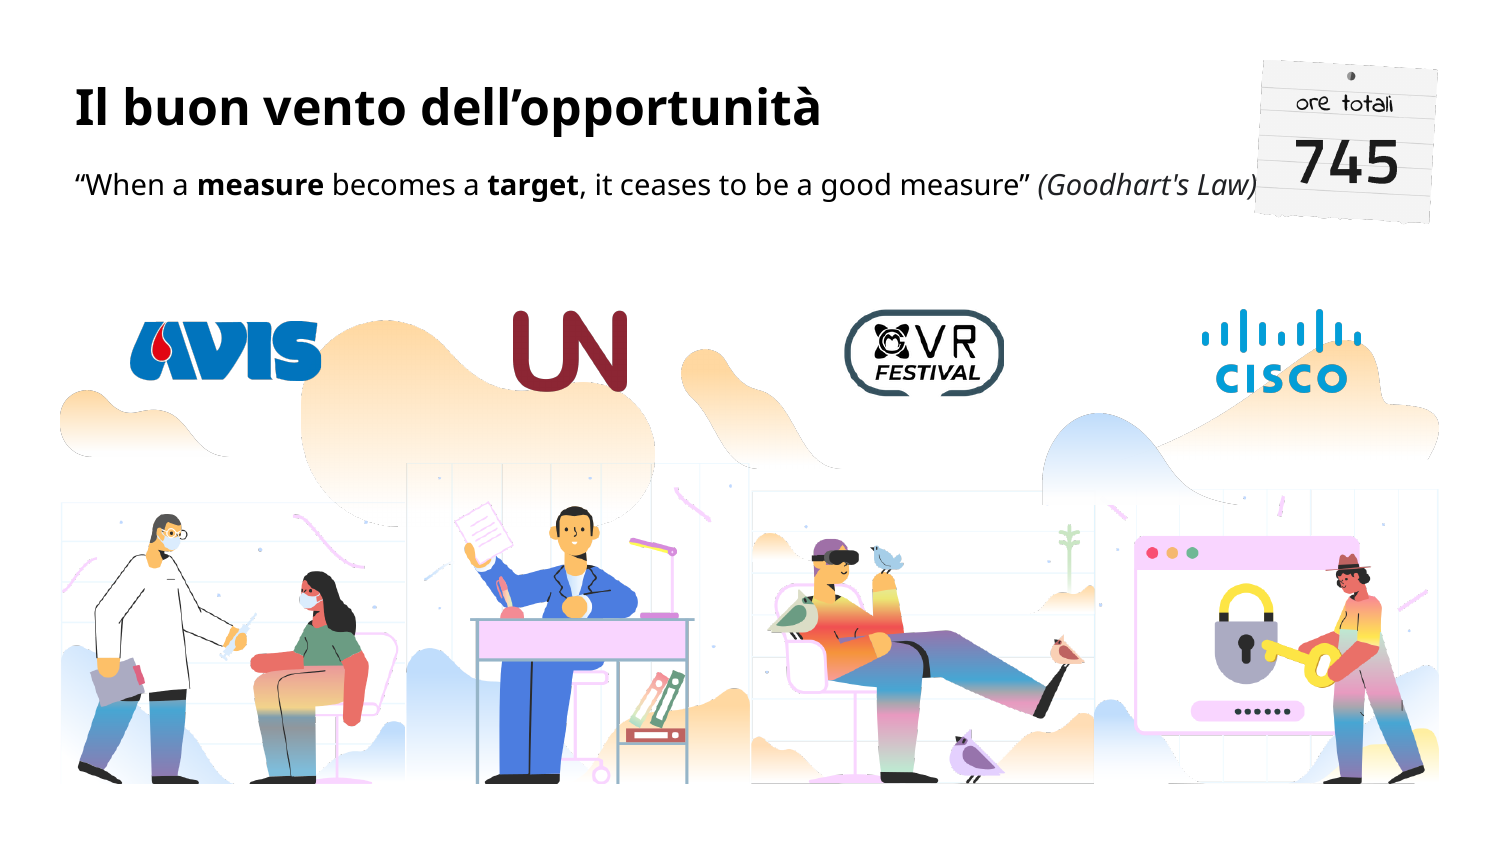

# Il buon vento dell’opportunità
“When a measure becomes a target, it ceases to be a good measure” (Goodhart's Law)